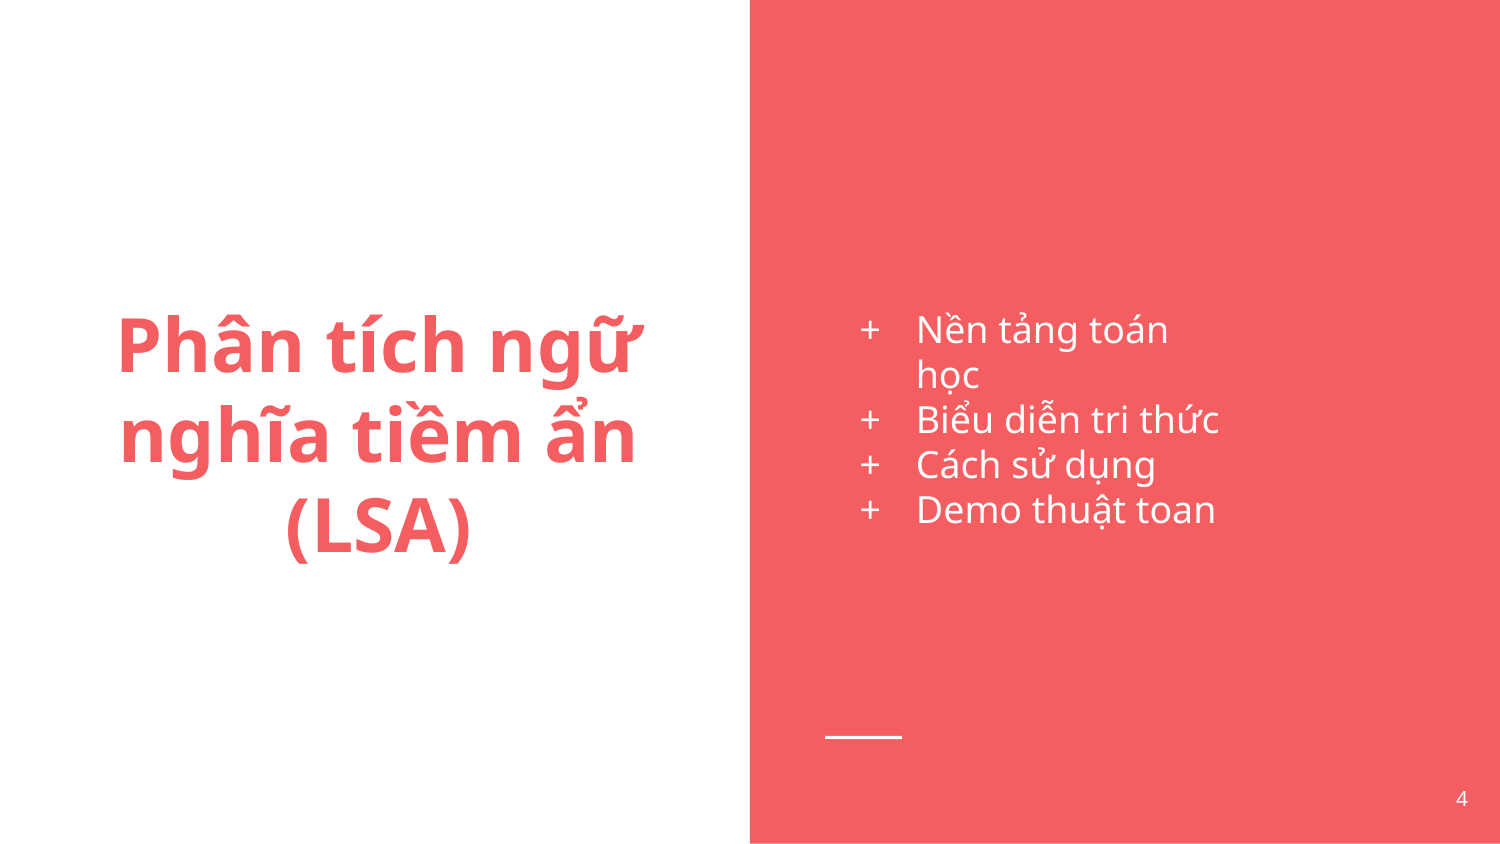

Nền tảng toán học
Biểu diễn tri thức
Cách sử dụng
Demo thuật toan
# Phân tích ngữ nghĩa tiềm ẩn (LSA)